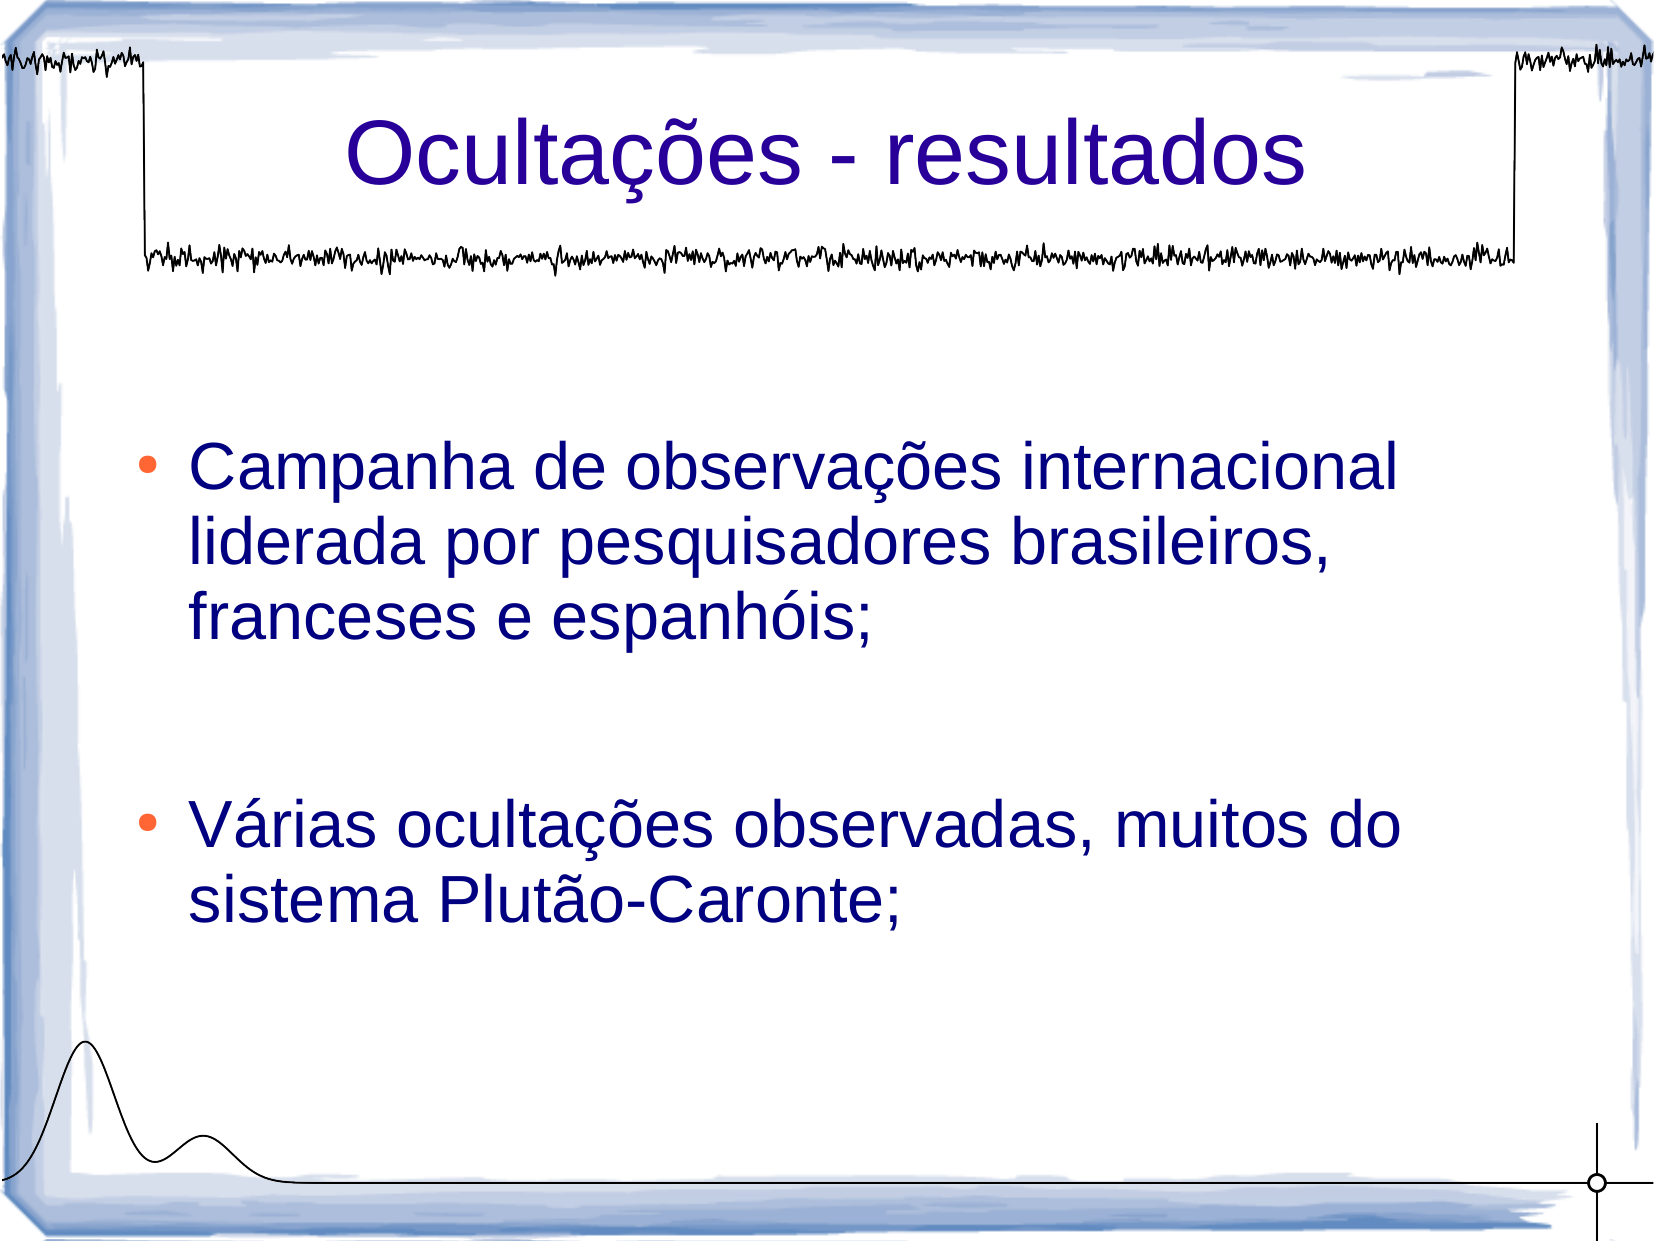

# Ocultações - resultados
Campanha de observações internacional liderada por pesquisadores brasileiros, franceses e espanhóis;
Várias ocultações observadas, muitos do sistema Plutão-Caronte;